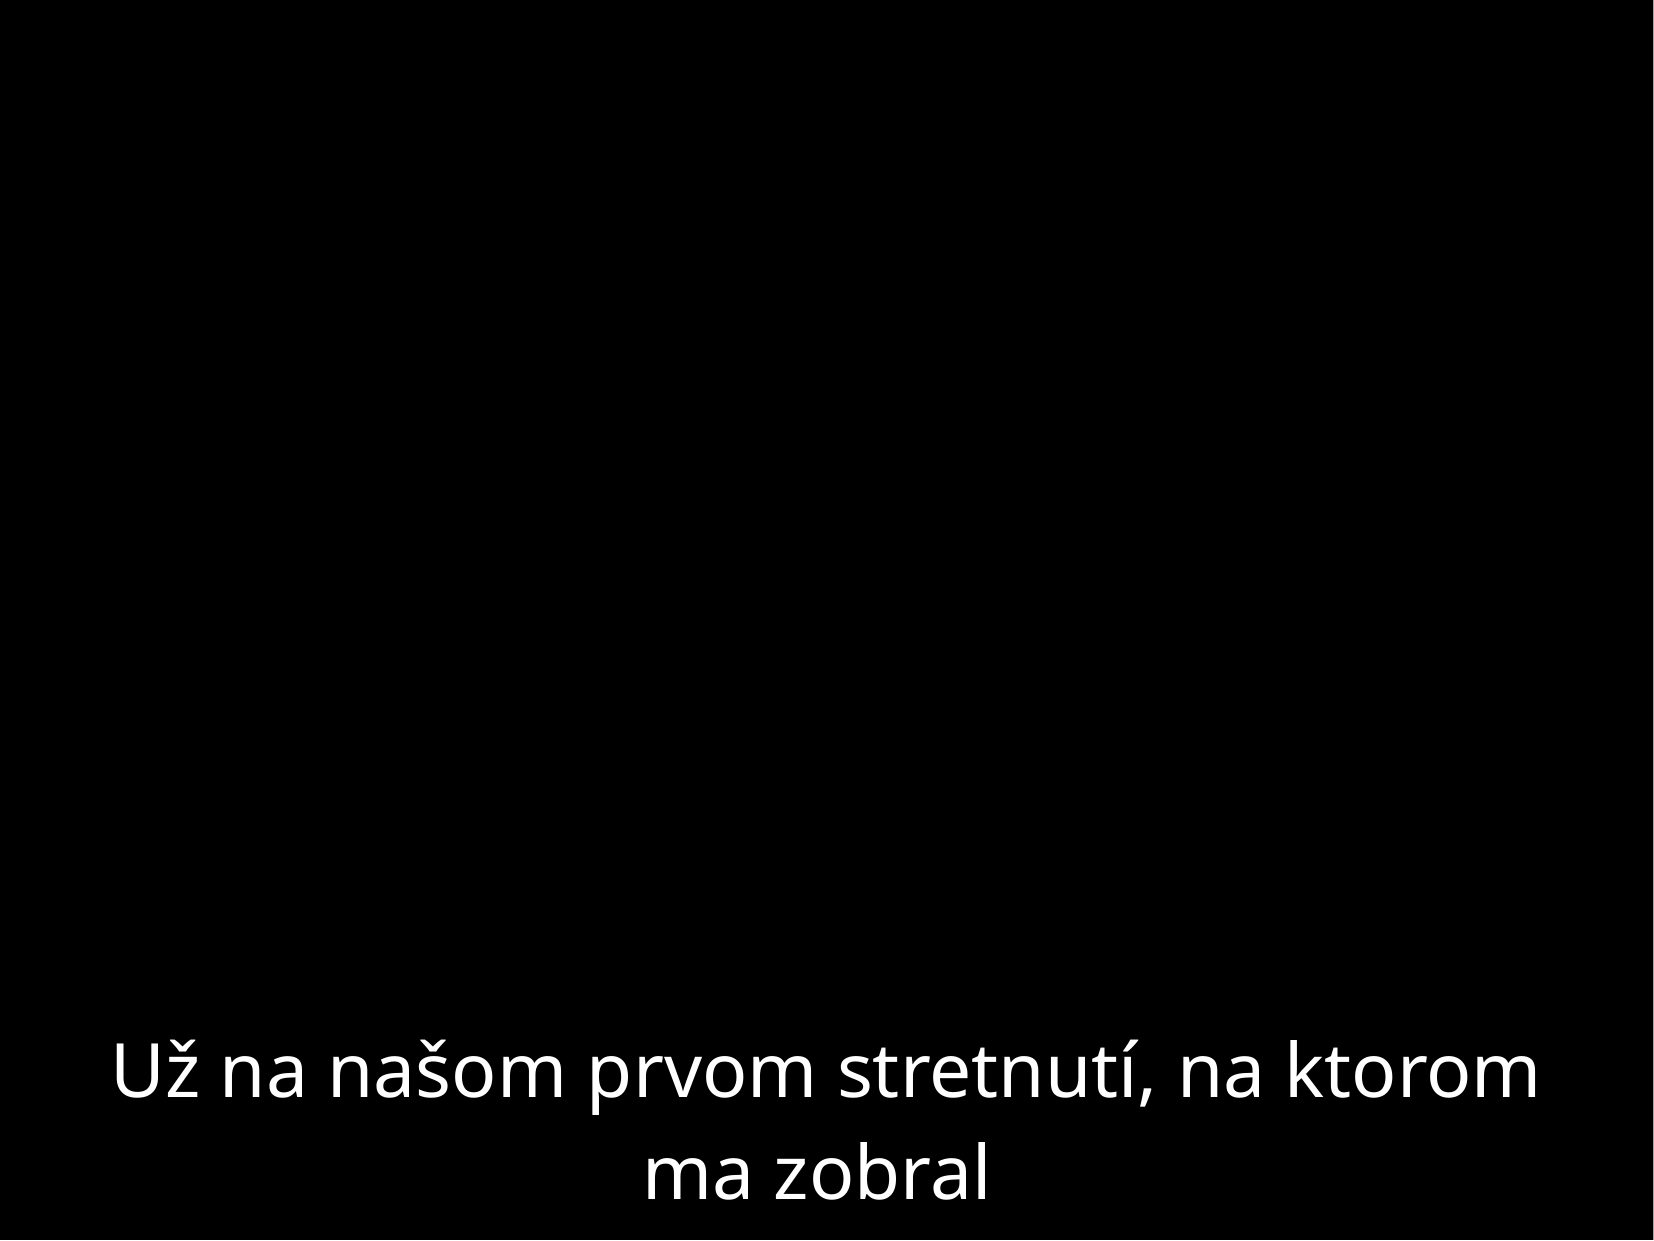

# Už na našom prvom stretnutí, na ktorom ma zobral